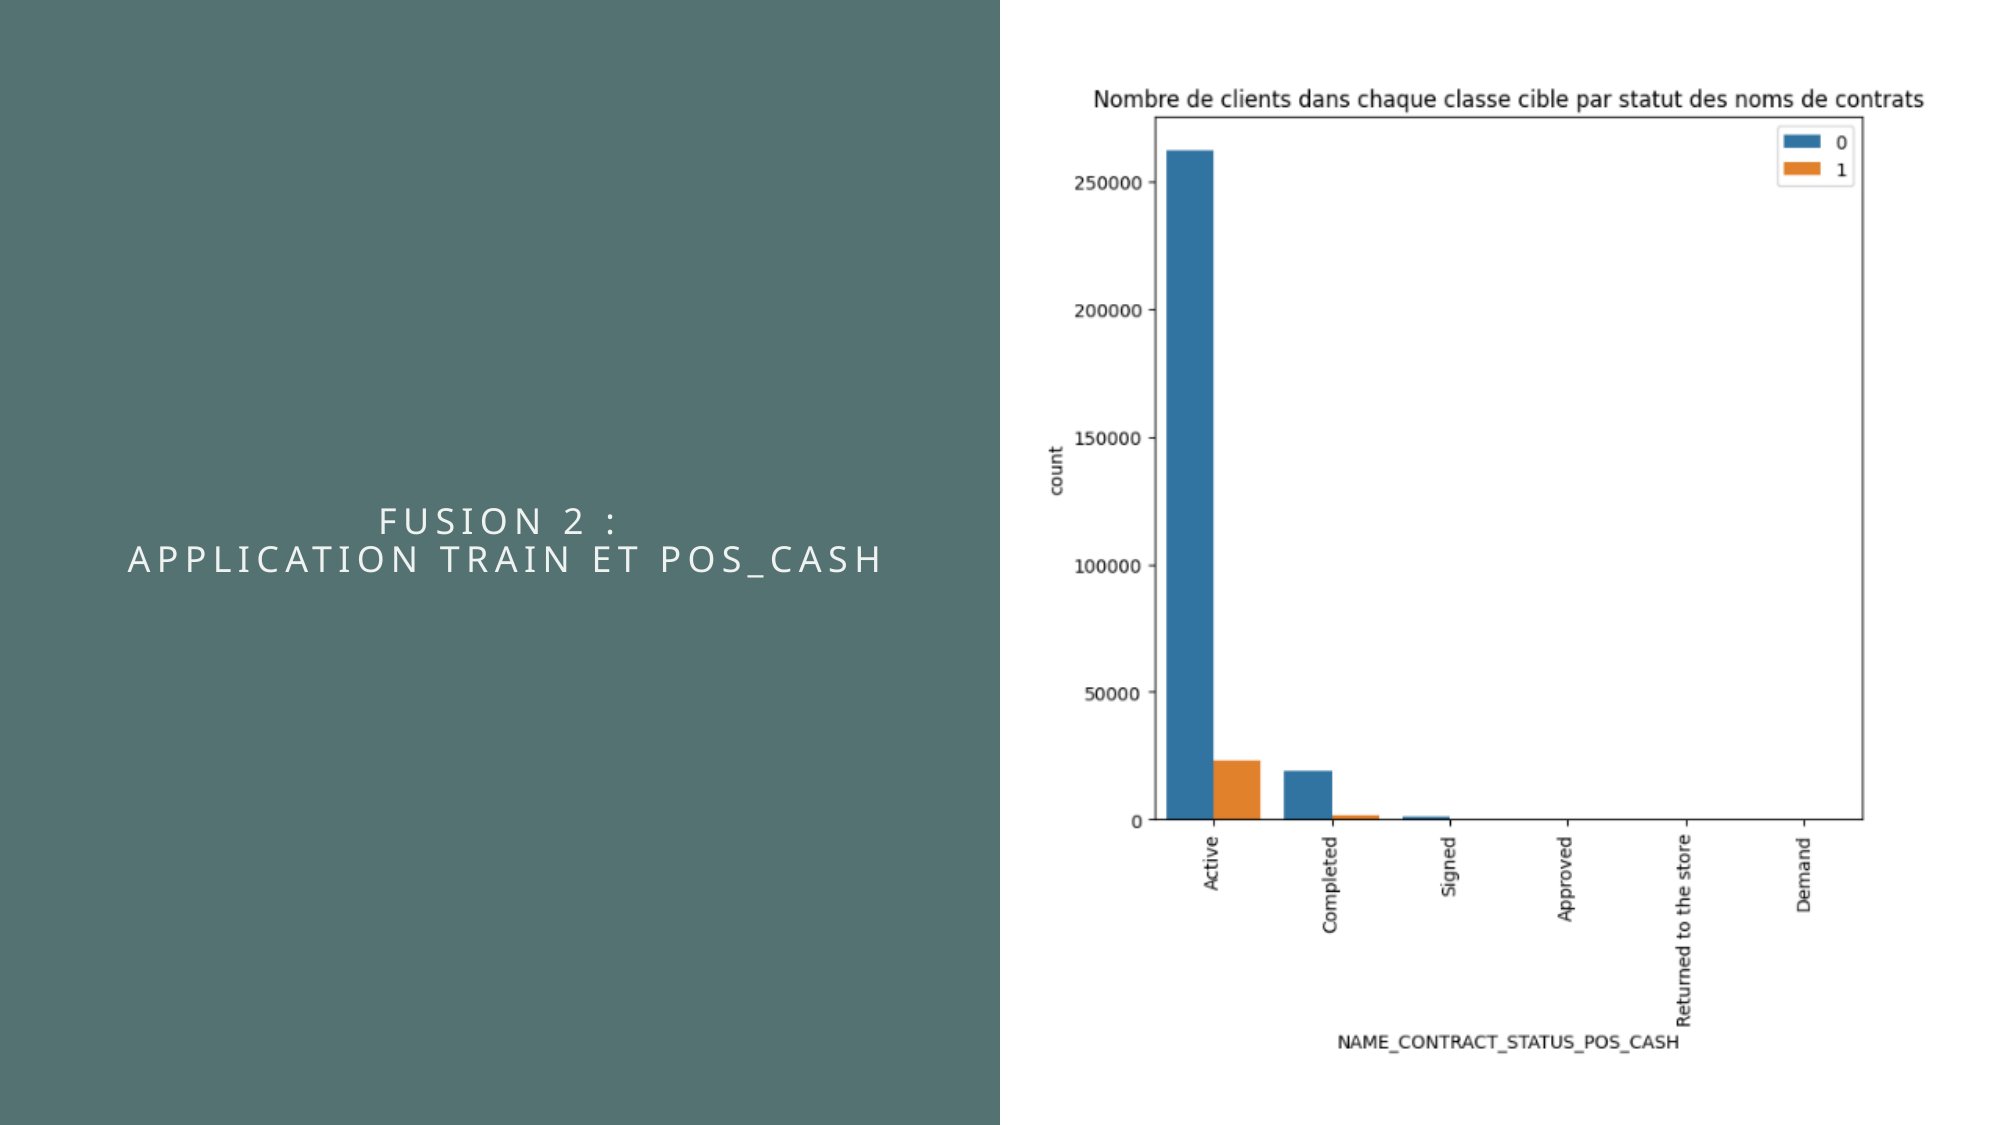

# Fusion 2 : Application train et Pos_Cash